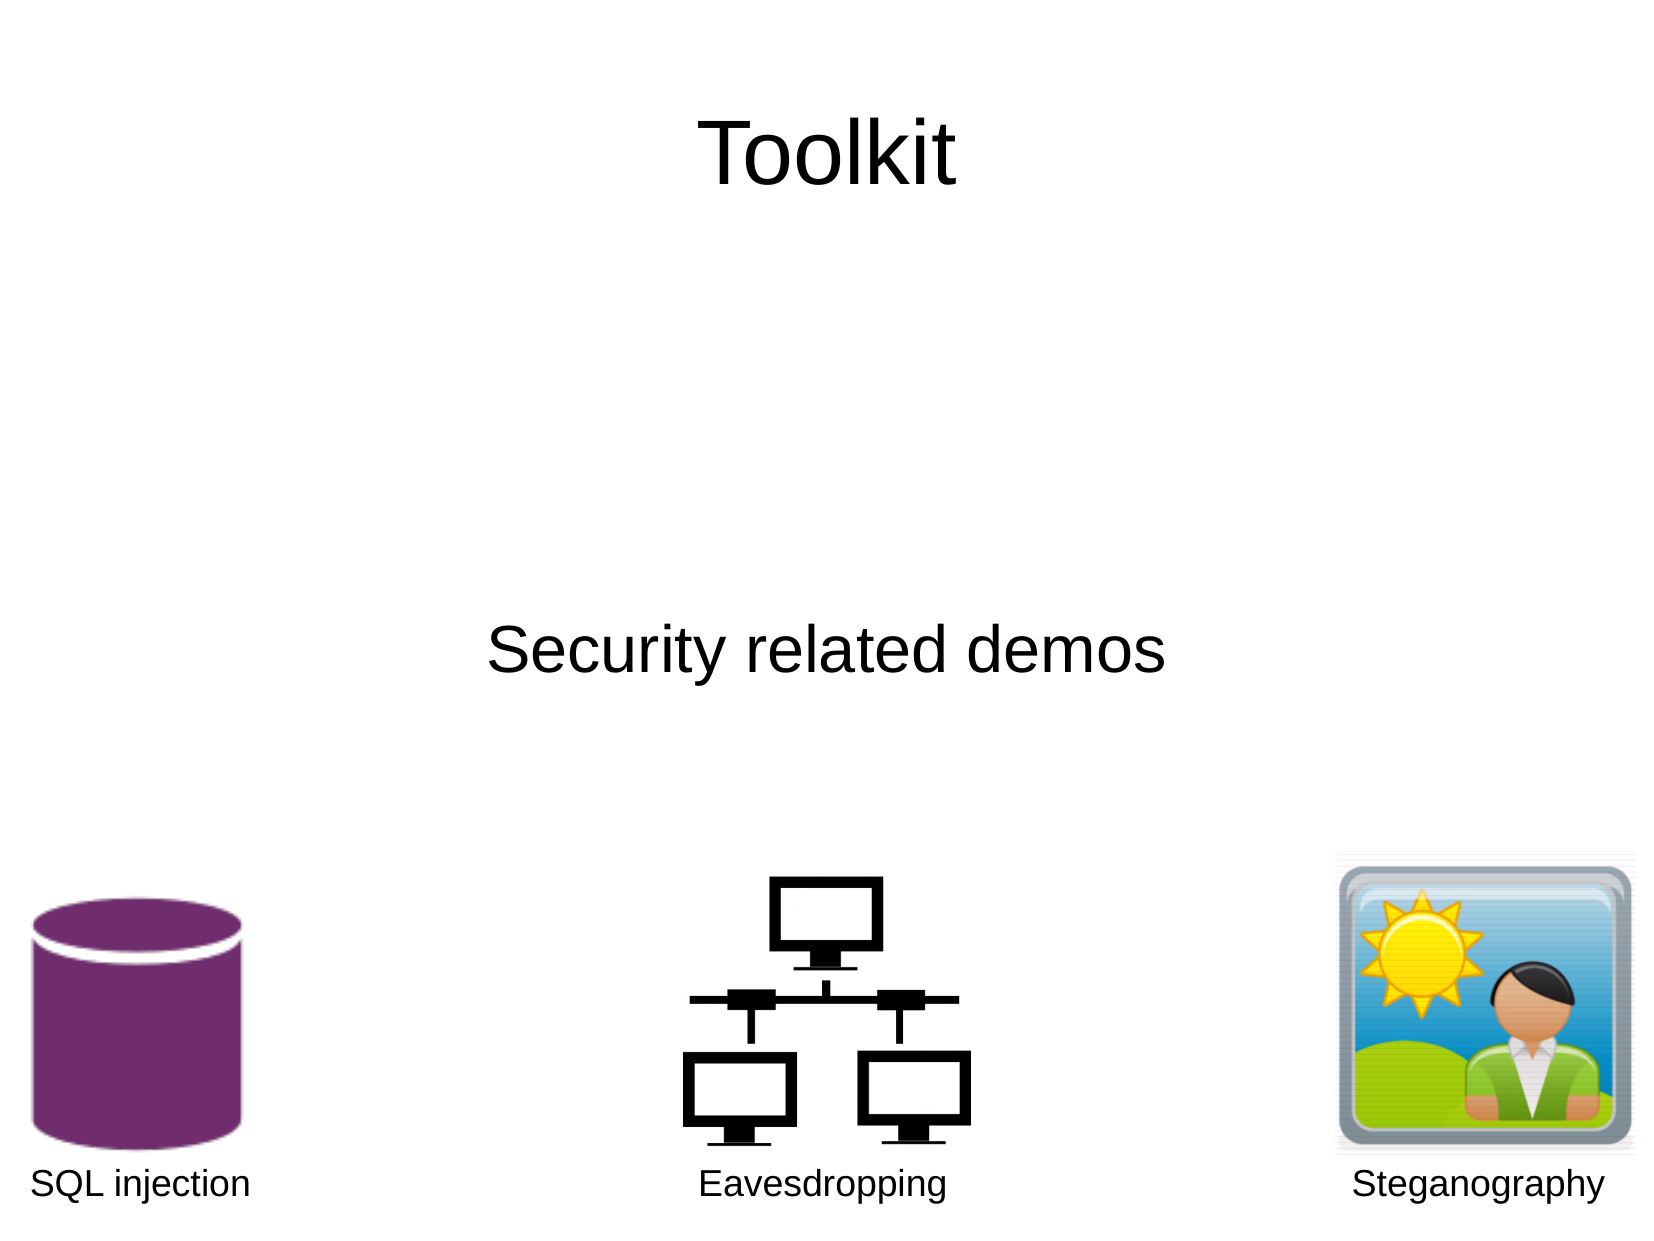

# Toolkit
Security related demos
SQL injection
Eavesdropping
Steganography